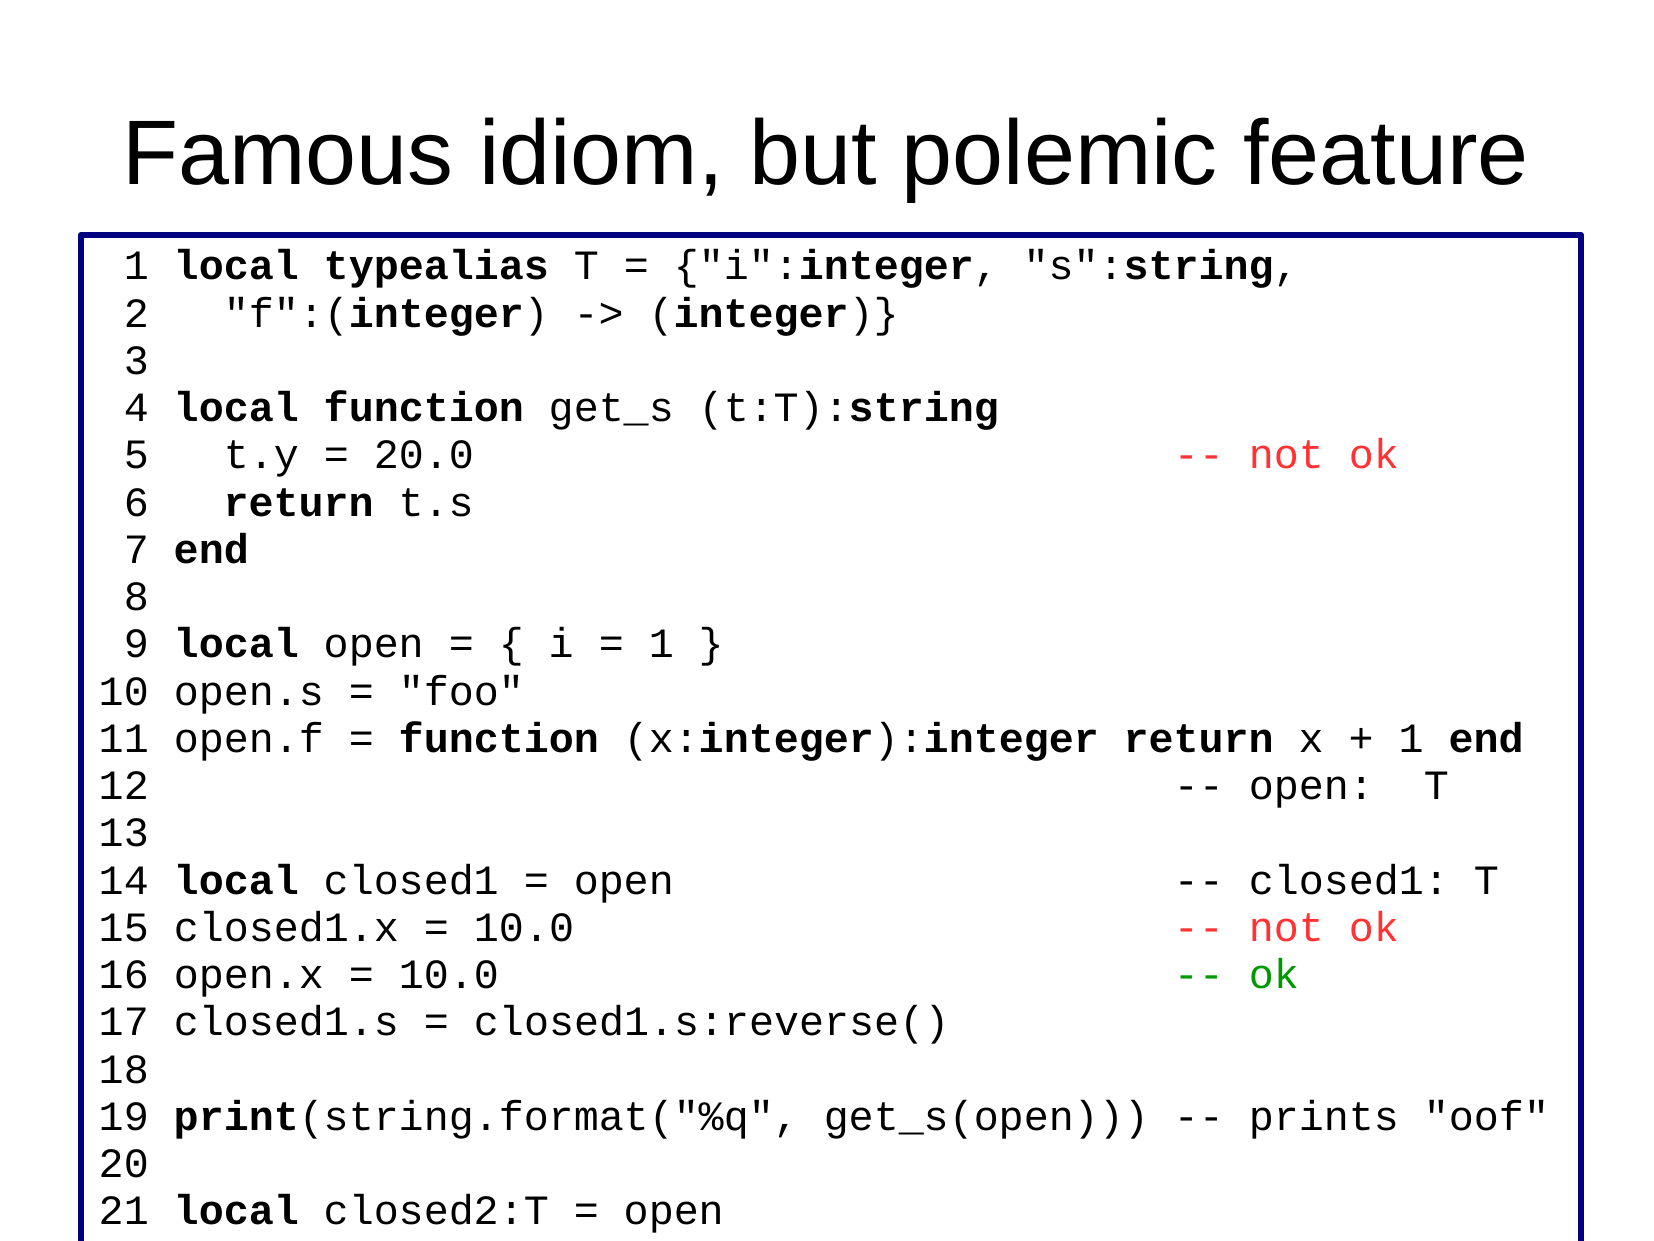

# Famous idiom, but polemic feature
 1 local typealias T = {"i":integer, "s":string,
 2 "f":(integer) -> (integer)}
 3
 4 local function get_s (t:T):string
 5 t.y = 20.0 -- not ok
 6 return t.s
 7 end
 8
 9 local open = { i = 1 }
10 open.s = "foo"
11 open.f = function (x:integer):integer return x + 1 end
12 -- open: T
13
14 local closed1 = open -- closed1: T
15 closed1.x = 10.0 -- not ok
16 open.x = 10.0 -- ok
17 closed1.s = closed1.s:reverse()
18
19 print(string.format("%q", get_s(open))) -- prints "oof"
20
21 local closed2:T = open
22 closed2.y = 20.0 -- not ok
23 open.y = 20.0 -- ok